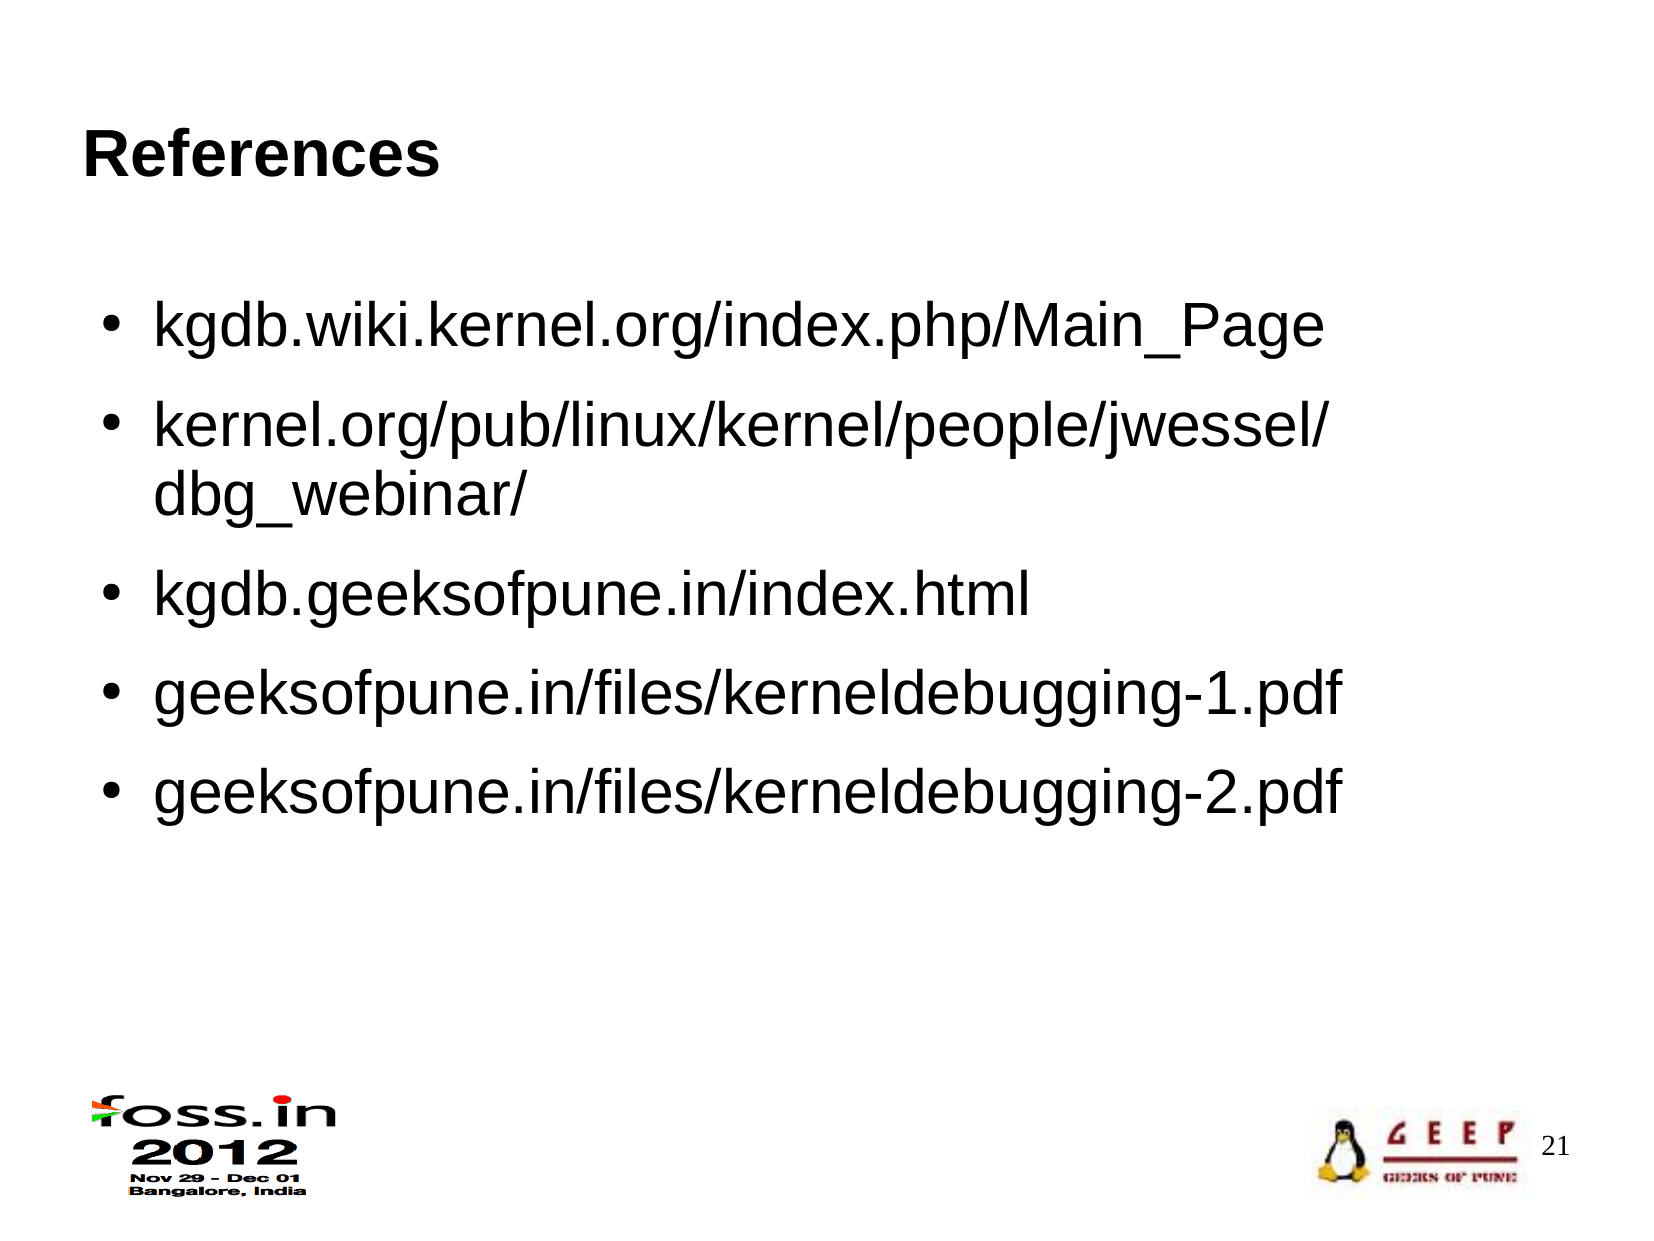

# References
kgdb.wiki.kernel.org/index.php/Main_Page
kernel.org/pub/linux/kernel/people/jwessel/dbg_webinar/
kgdb.geeksofpune.in/index.html
geeksofpune.in/files/kerneldebugging-1.pdf
geeksofpune.in/files/kerneldebugging-2.pdf
21